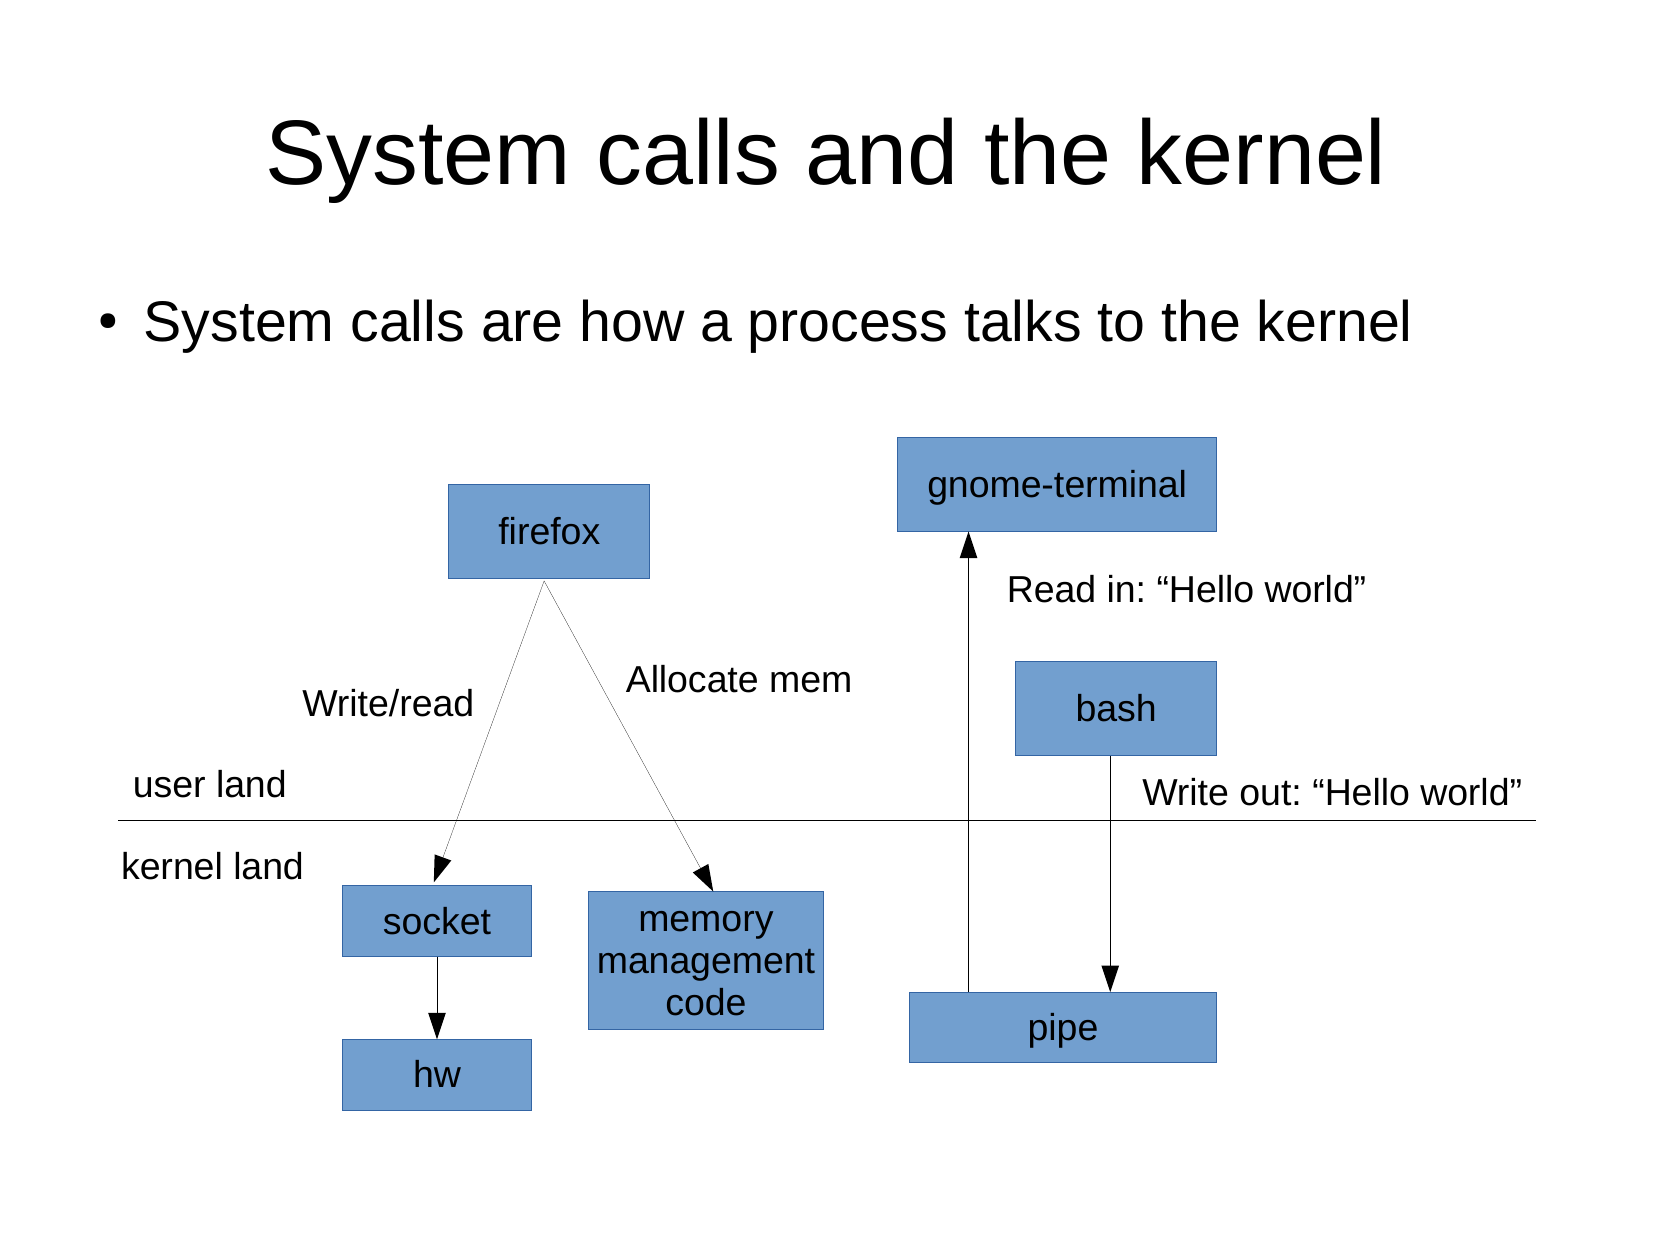

# System calls and the kernel
System calls are how a process talks to the kernel
gnome-terminal
firefox
Read in: “Hello world”
Allocate mem
bash
Write/read
user land
Write out: “Hello world”
kernel land
socket
memory
management
code
pipe
hw